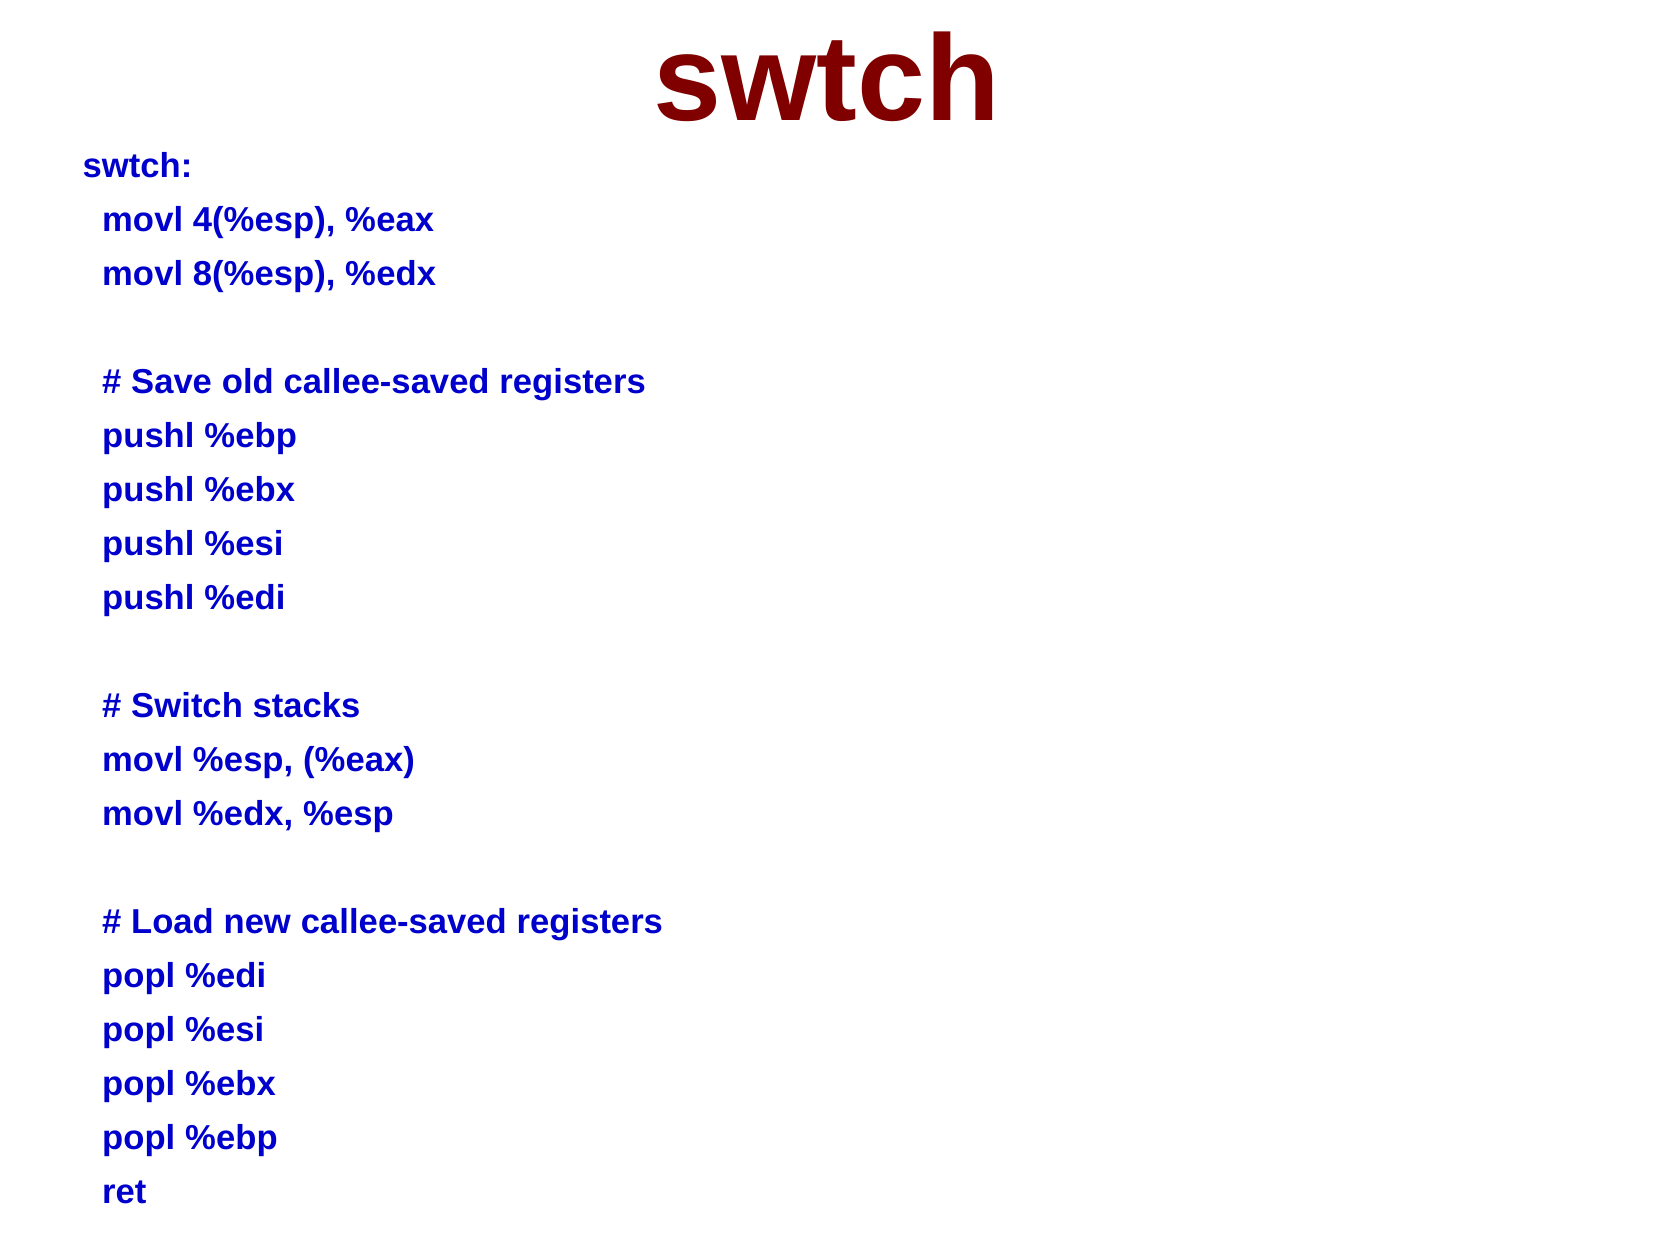

# swtch
swtch:
 movl 4(%esp), %eax
 movl 8(%esp), %edx
 # Save old callee-saved registers
 pushl %ebp
 pushl %ebx
 pushl %esi
 pushl %edi
 # Switch stacks
 movl %esp, (%eax)
 movl %edx, %esp
 # Load new callee-saved registers
 popl %edi
 popl %esi
 popl %ebx
 popl %ebp
 ret